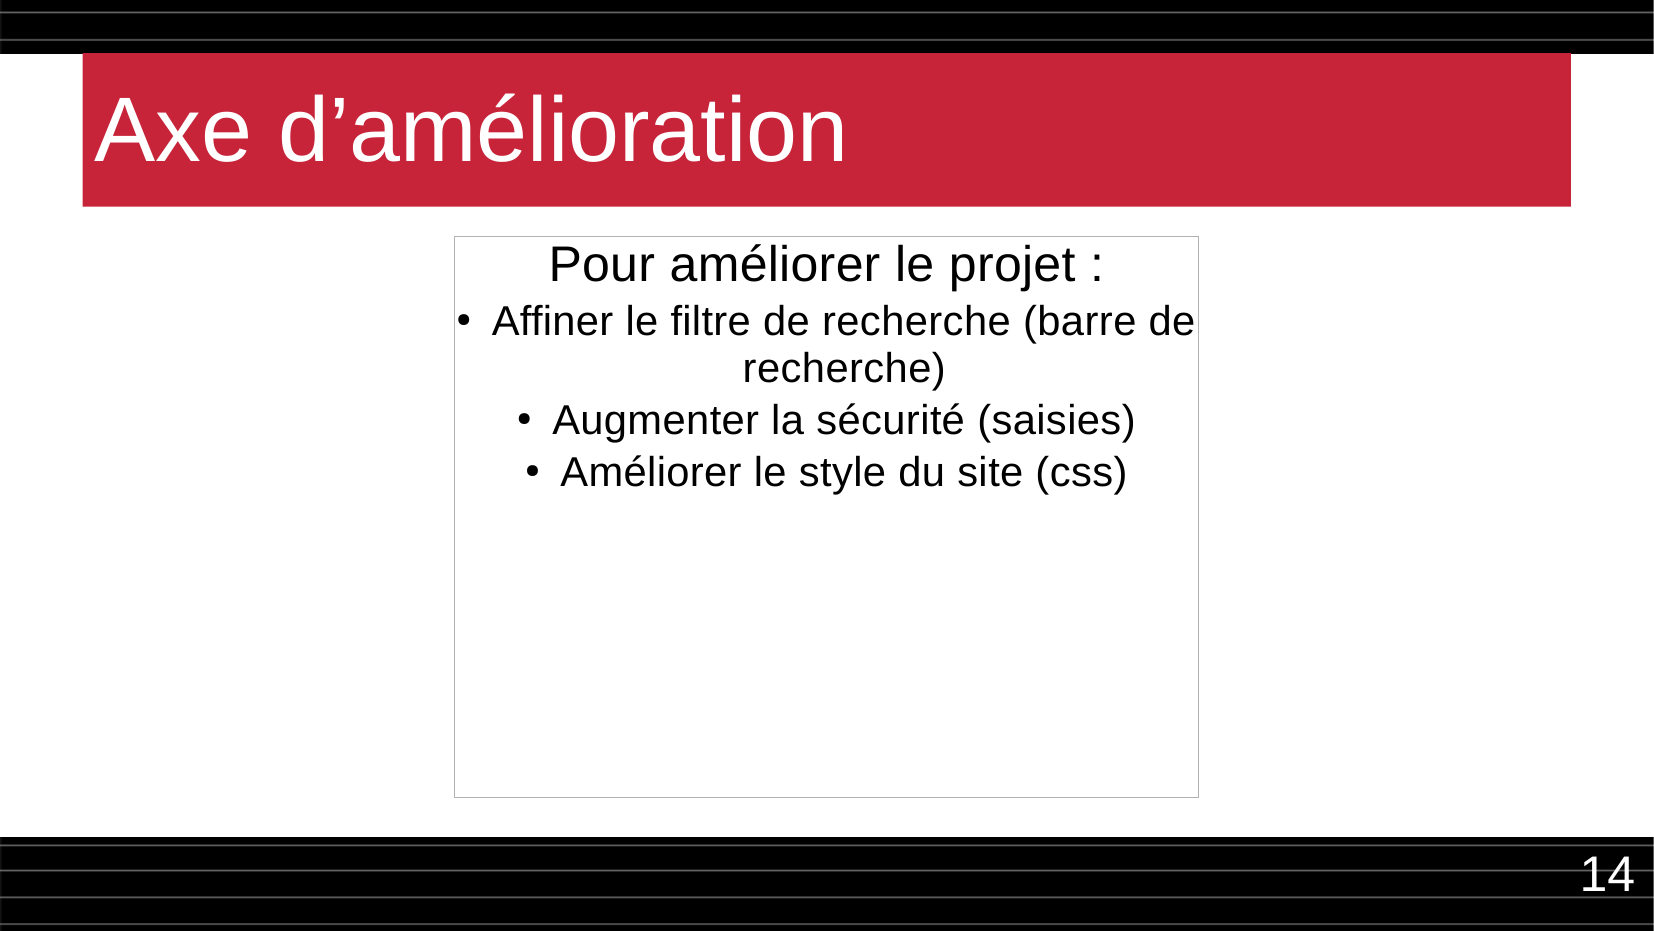

# Axe d’amélioration
Pour améliorer le projet :
Affiner le filtre de recherche (barre de recherche)
Augmenter la sécurité (saisies)
Améliorer le style du site (css)
14